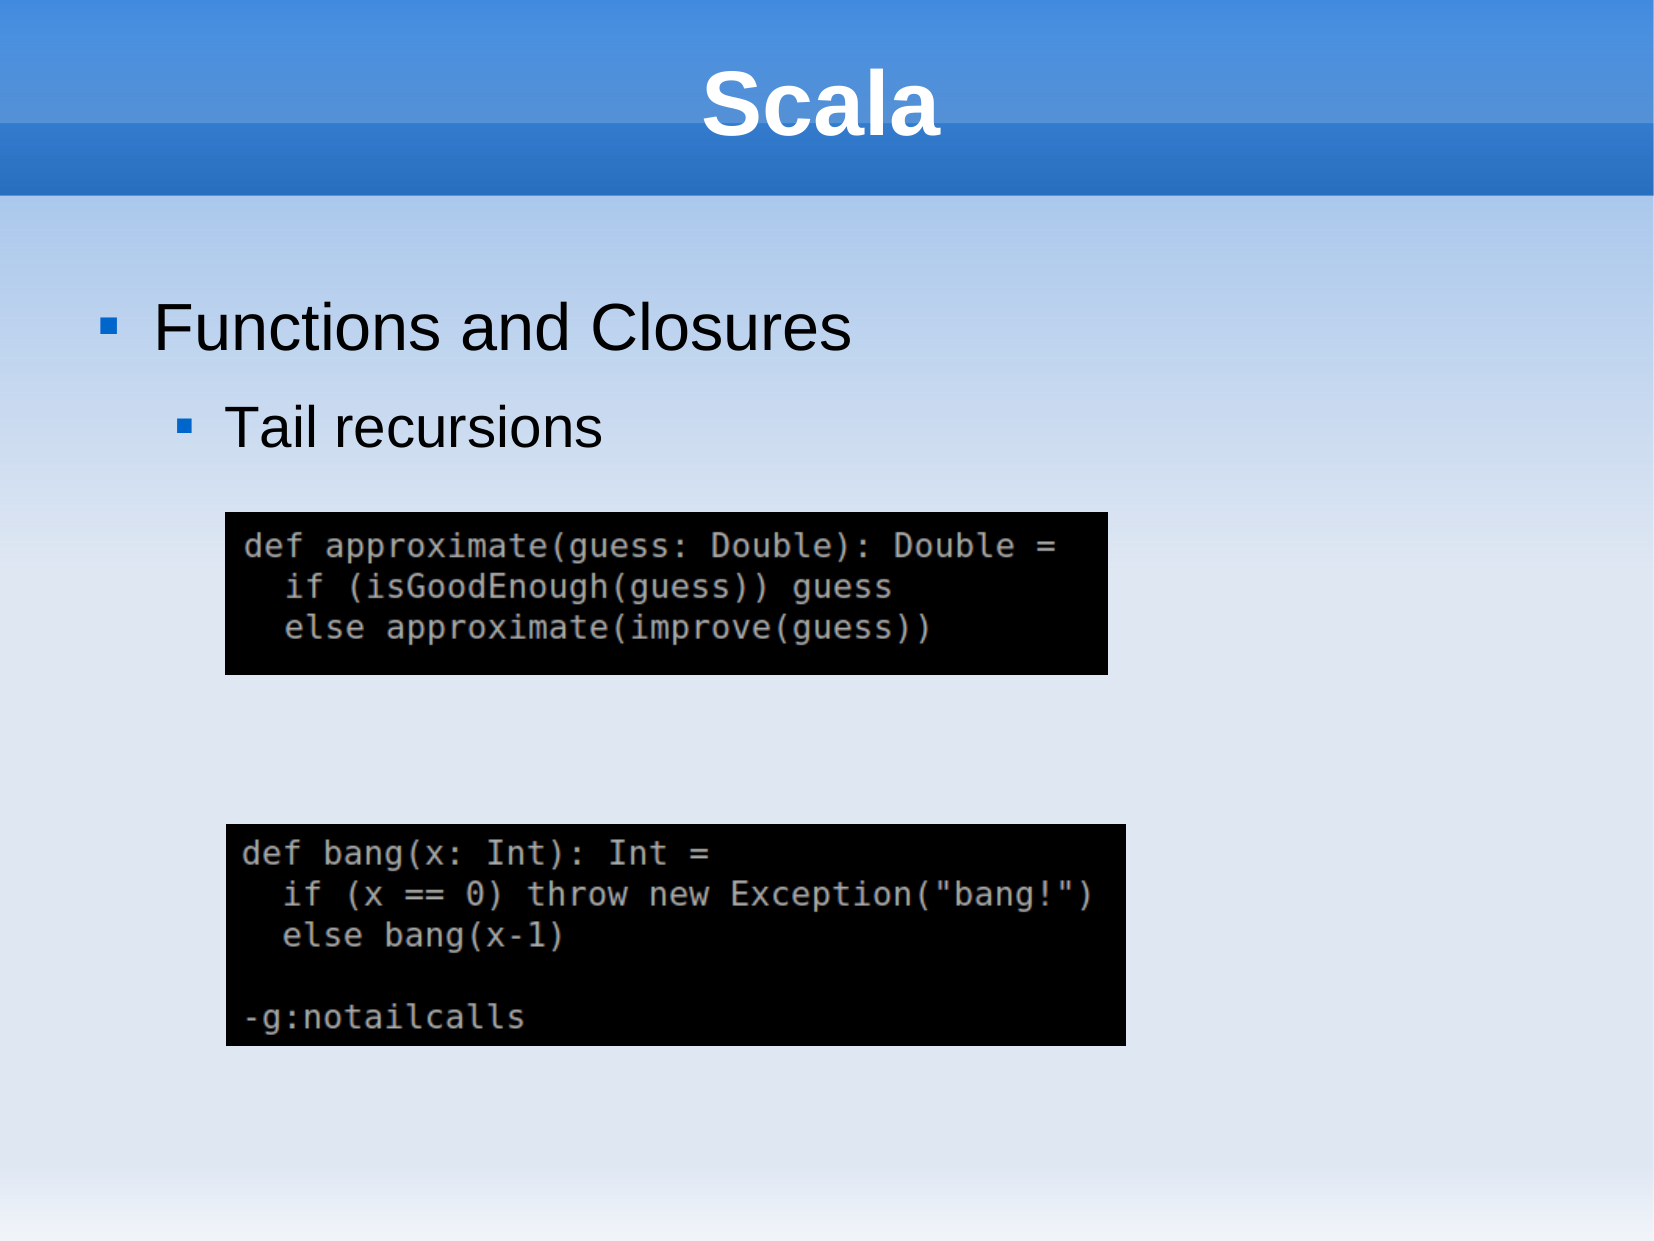

# Scala
Functions and Closures
Tail recursions